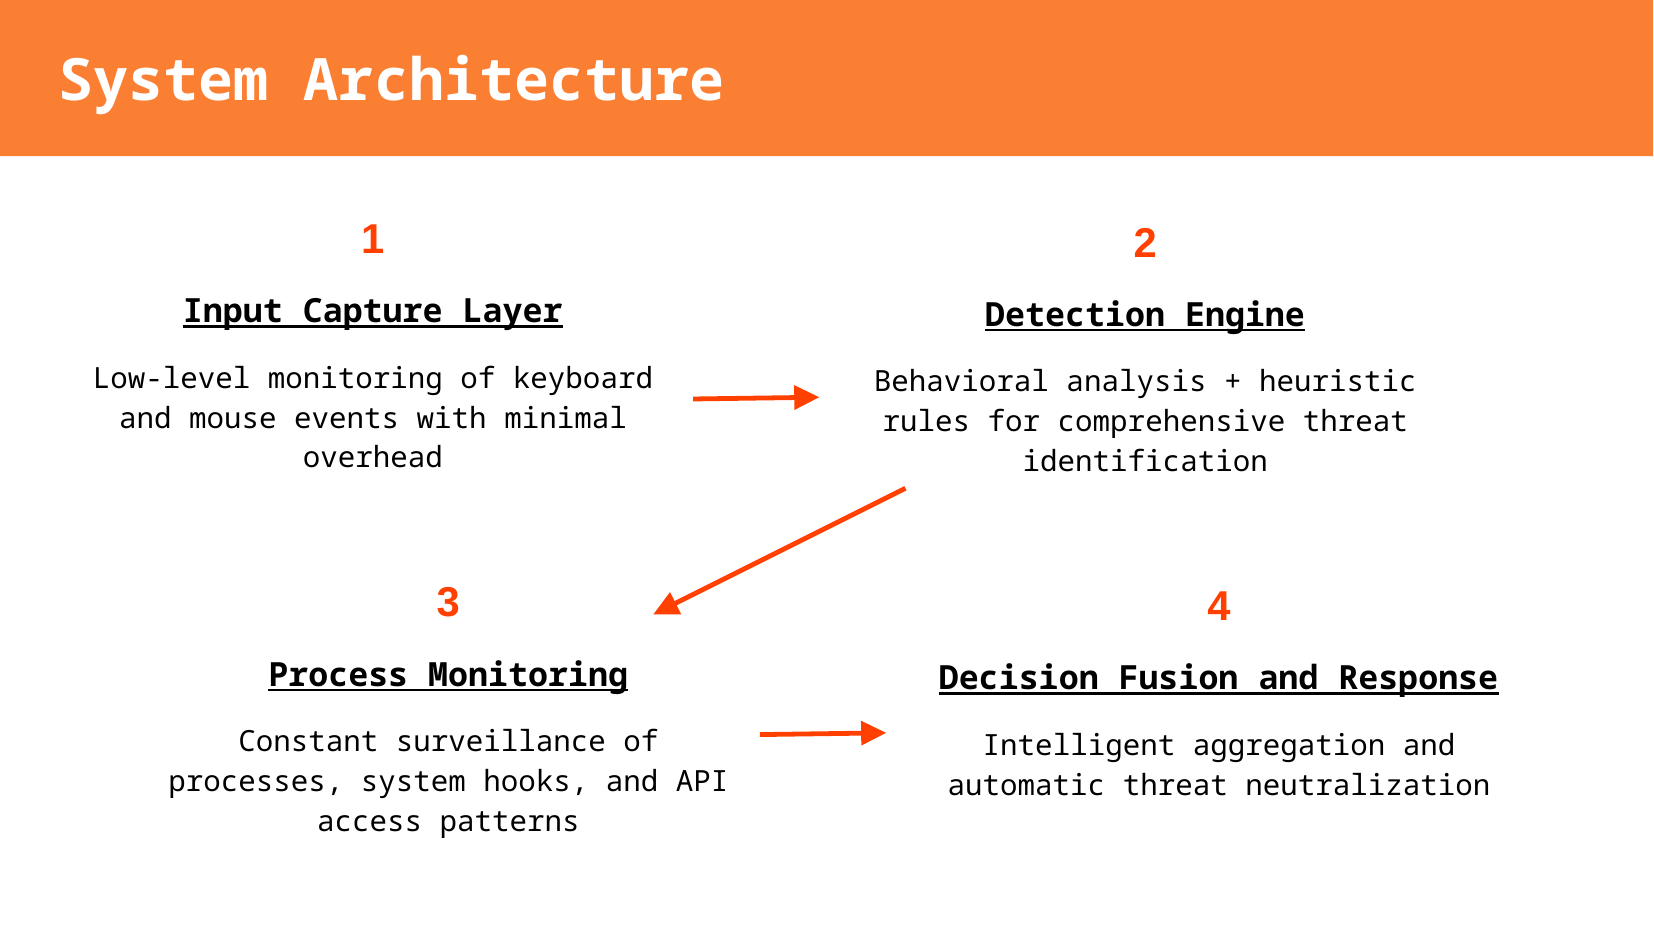

# System Architecture
1
Input Capture Layer
Low-level monitoring of keyboard and mouse events with minimal overhead
2
Detection Engine
Behavioral analysis + heuristic rules for comprehensive threat identification
3
Process Monitoring
Constant surveillance of processes, system hooks, and API access patterns
4
Decision Fusion and Response
Intelligent aggregation and automatic threat neutralization